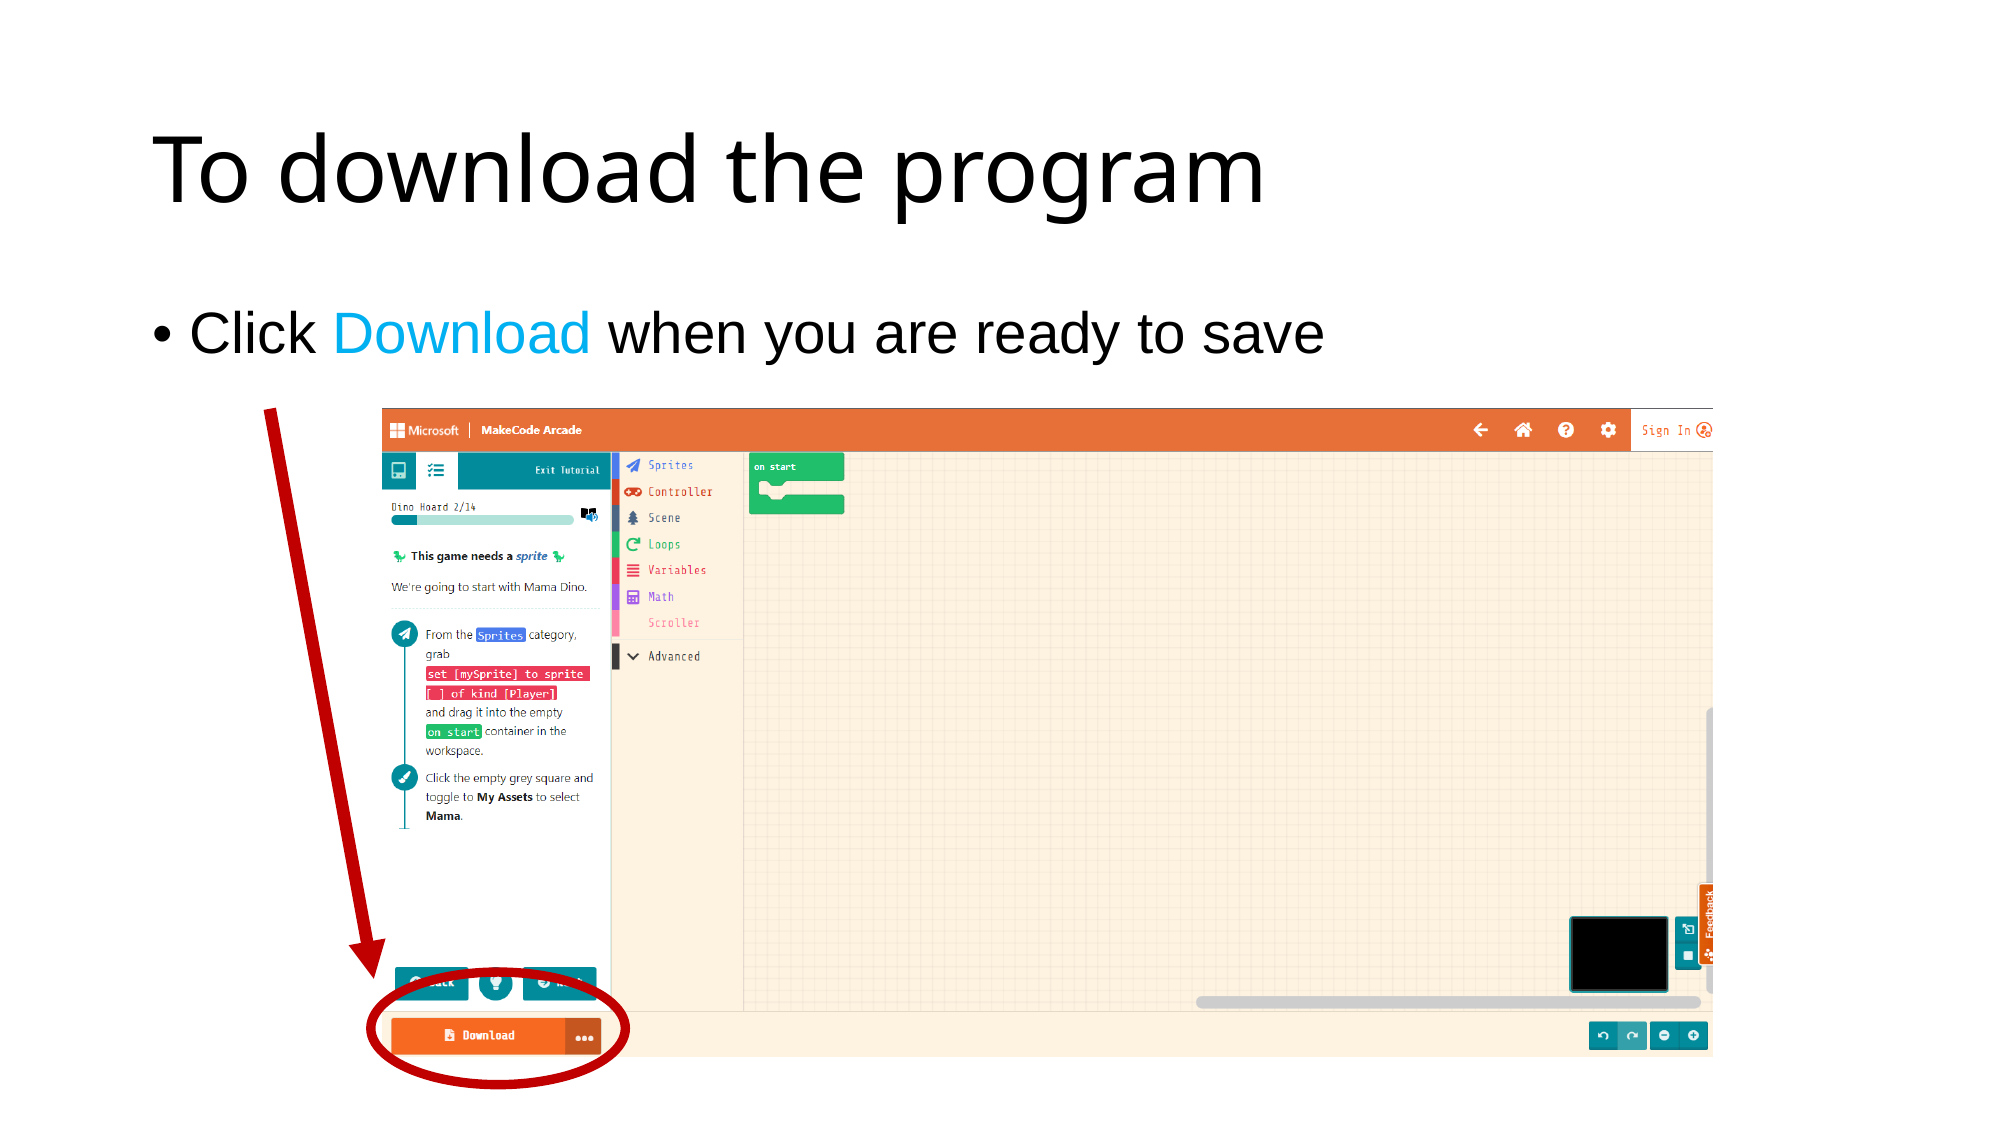

# To download the program
Click Download when you are ready to save